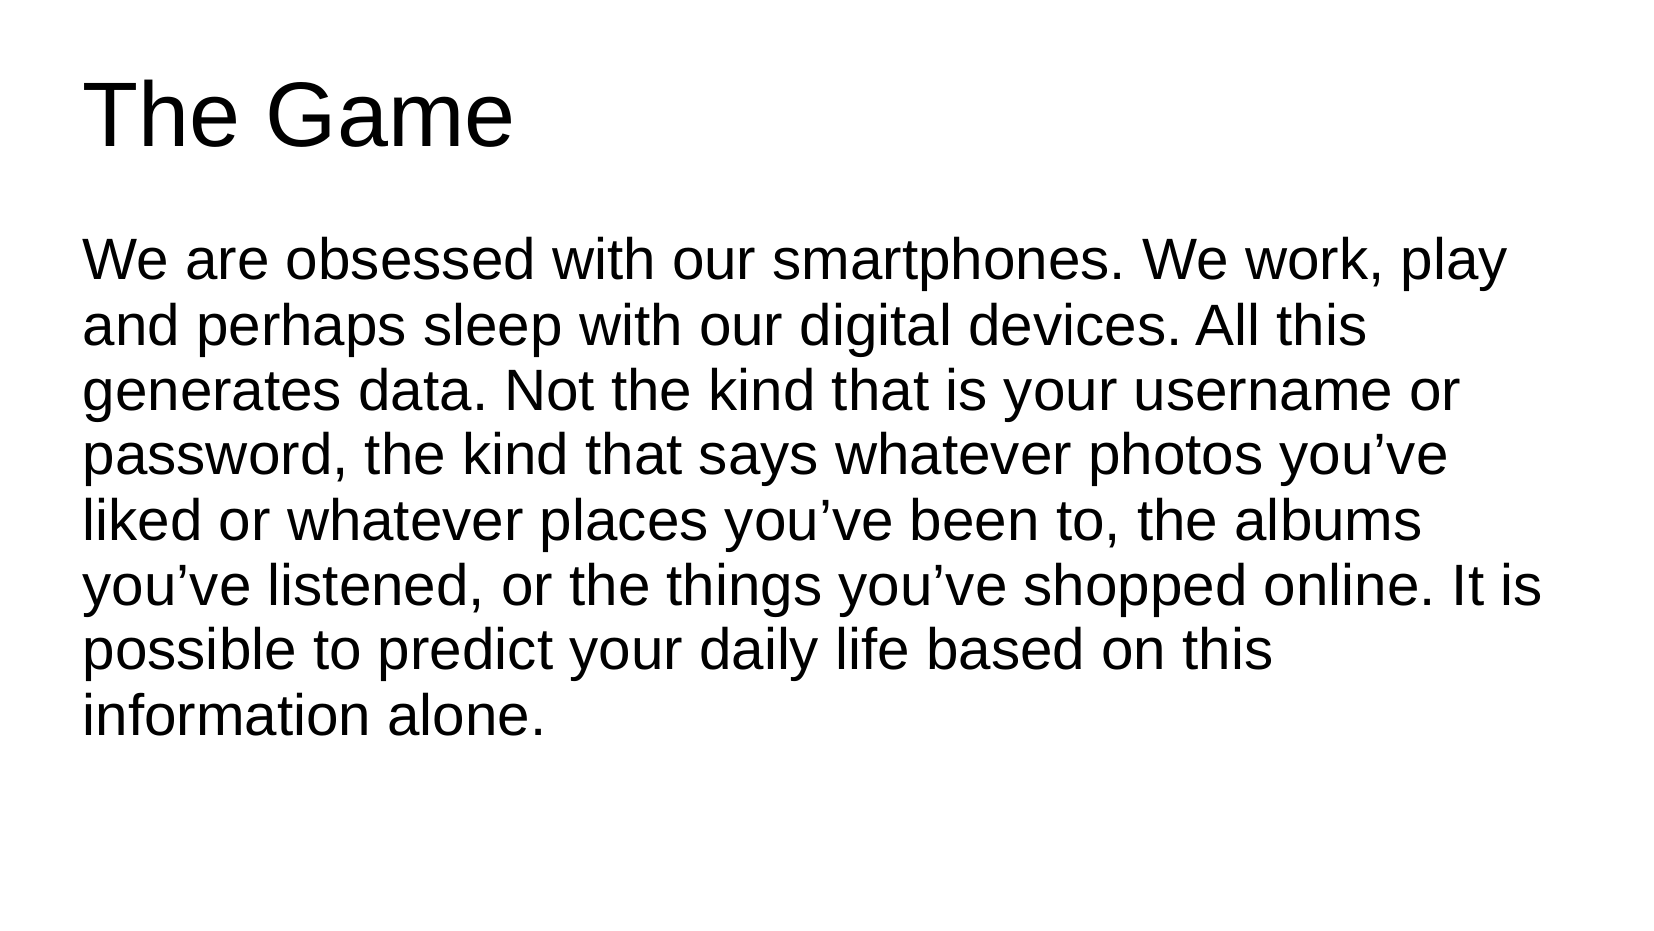

# The Game
We are obsessed with our smartphones. We work, play and perhaps sleep with our digital devices. All this generates data. Not the kind that is your username or password, the kind that says whatever photos you’ve liked or whatever places you’ve been to, the albums you’ve listened, or the things you’ve shopped online. It is possible to predict your daily life based on this information alone.